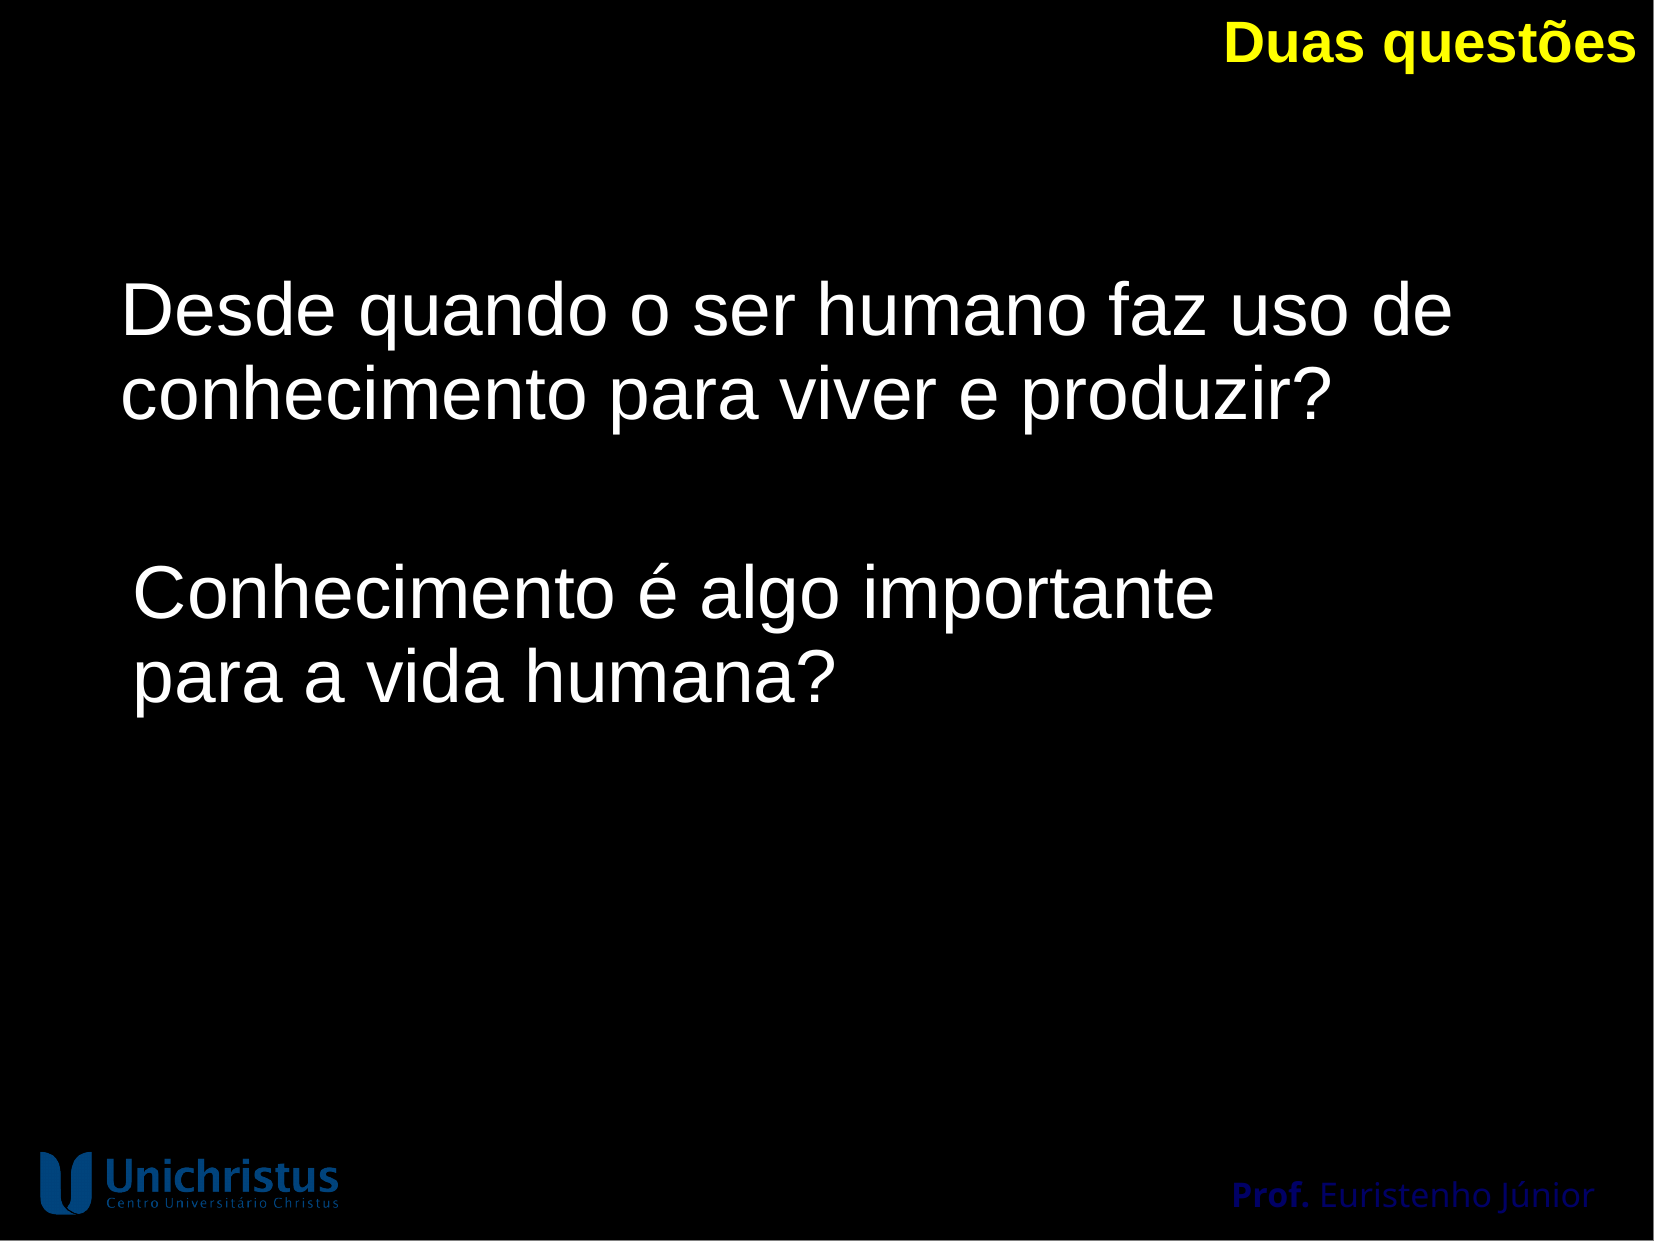

Duas questões
Desde quando o ser humano faz uso de conhecimento para viver e produzir?
Conhecimento é algo importante para a vida humana?
Prof. Euristenho Júnior